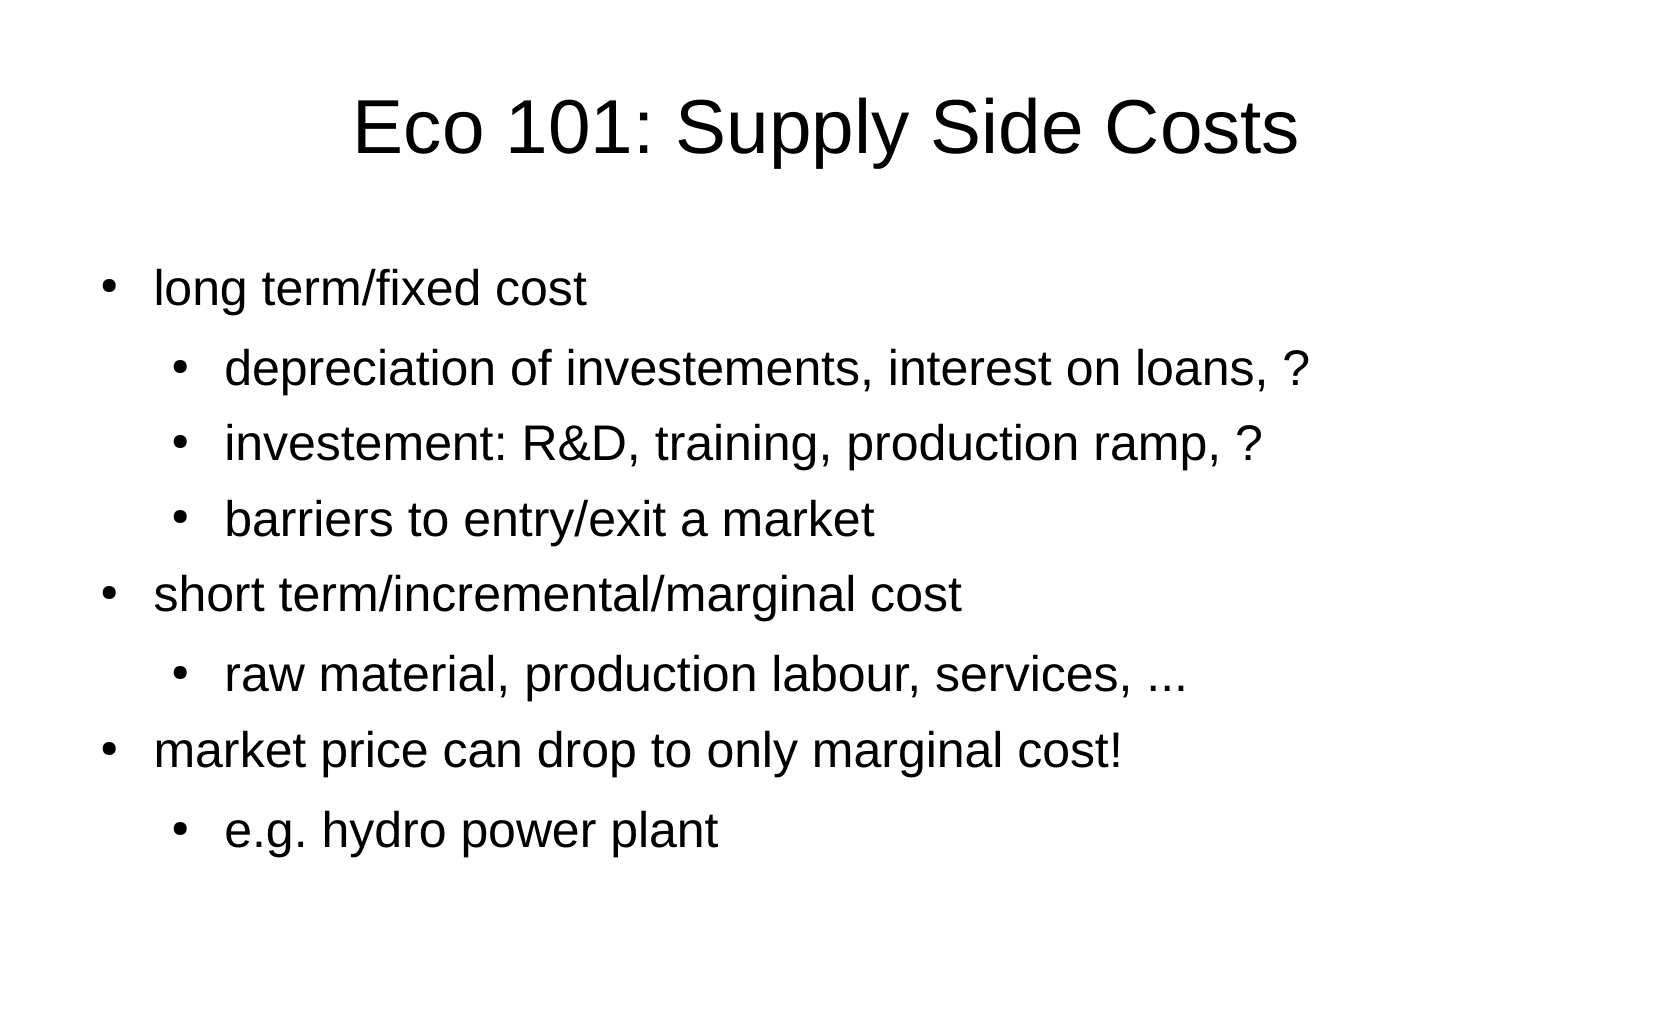

# Eco 101: Supply Side Costs
long term/fixed cost
depreciation of investements, interest on loans, ?
investement: R&D, training, production ramp, ?
barriers to entry/exit a market
short term/incremental/marginal cost
raw material, production labour, services, ...
market price can drop to only marginal cost!
e.g. hydro power plant